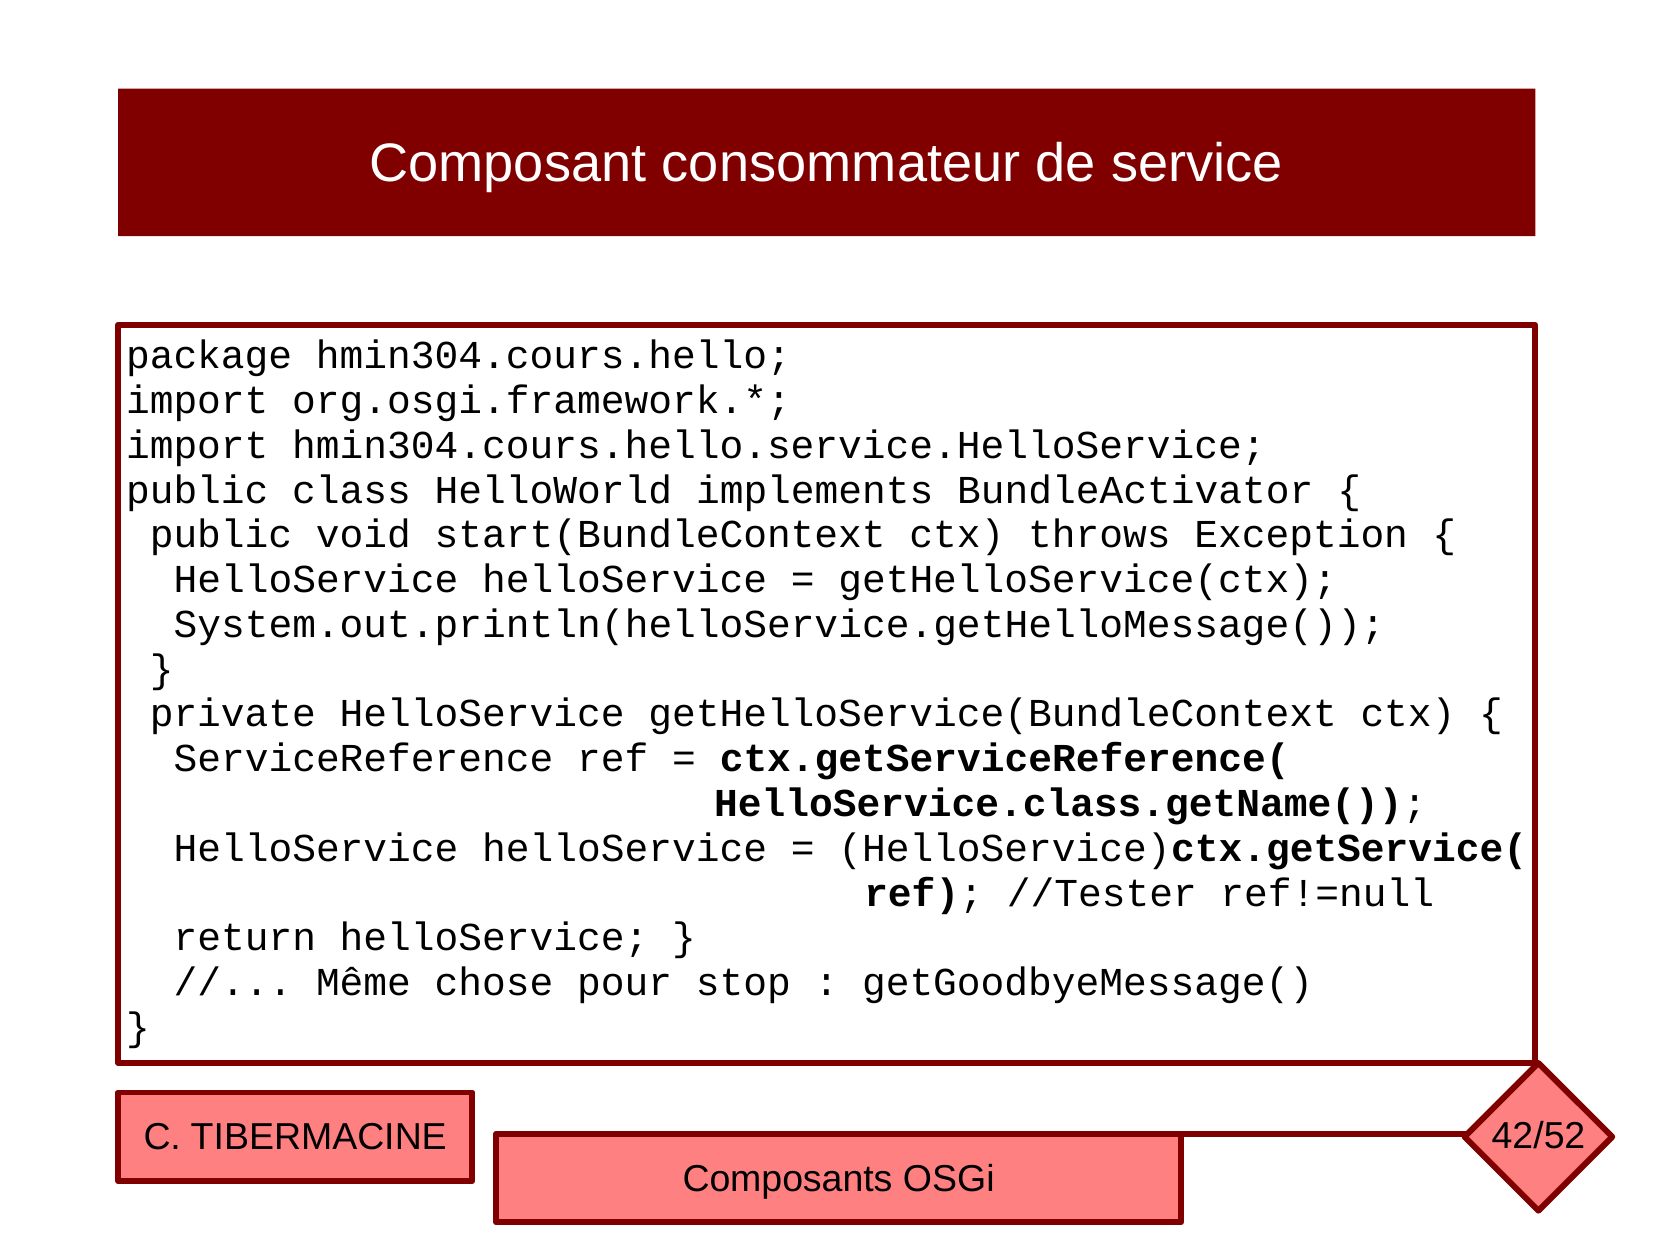

Composant consommateur de service
package hmin304.cours.hello;
import org.osgi.framework.*;
import hmin304.cours.hello.service.HelloService;
public class HelloWorld implements BundleActivator {
 public void start(BundleContext ctx) throws Exception {
 HelloService helloService = getHelloService(ctx);
 System.out.println(helloService.getHelloMessage());
 }
 private HelloService getHelloService(BundleContext ctx) {
 ServiceReference ref = ctx.getServiceReference(
							 HelloService.class.getName());
 HelloService helloService = (HelloService)ctx.getService(
										ref); //Tester ref!=null
 return helloService; }
 //... Même chose pour stop : getGoodbyeMessage()
}
C. TIBERMACINE
Composants OSGi